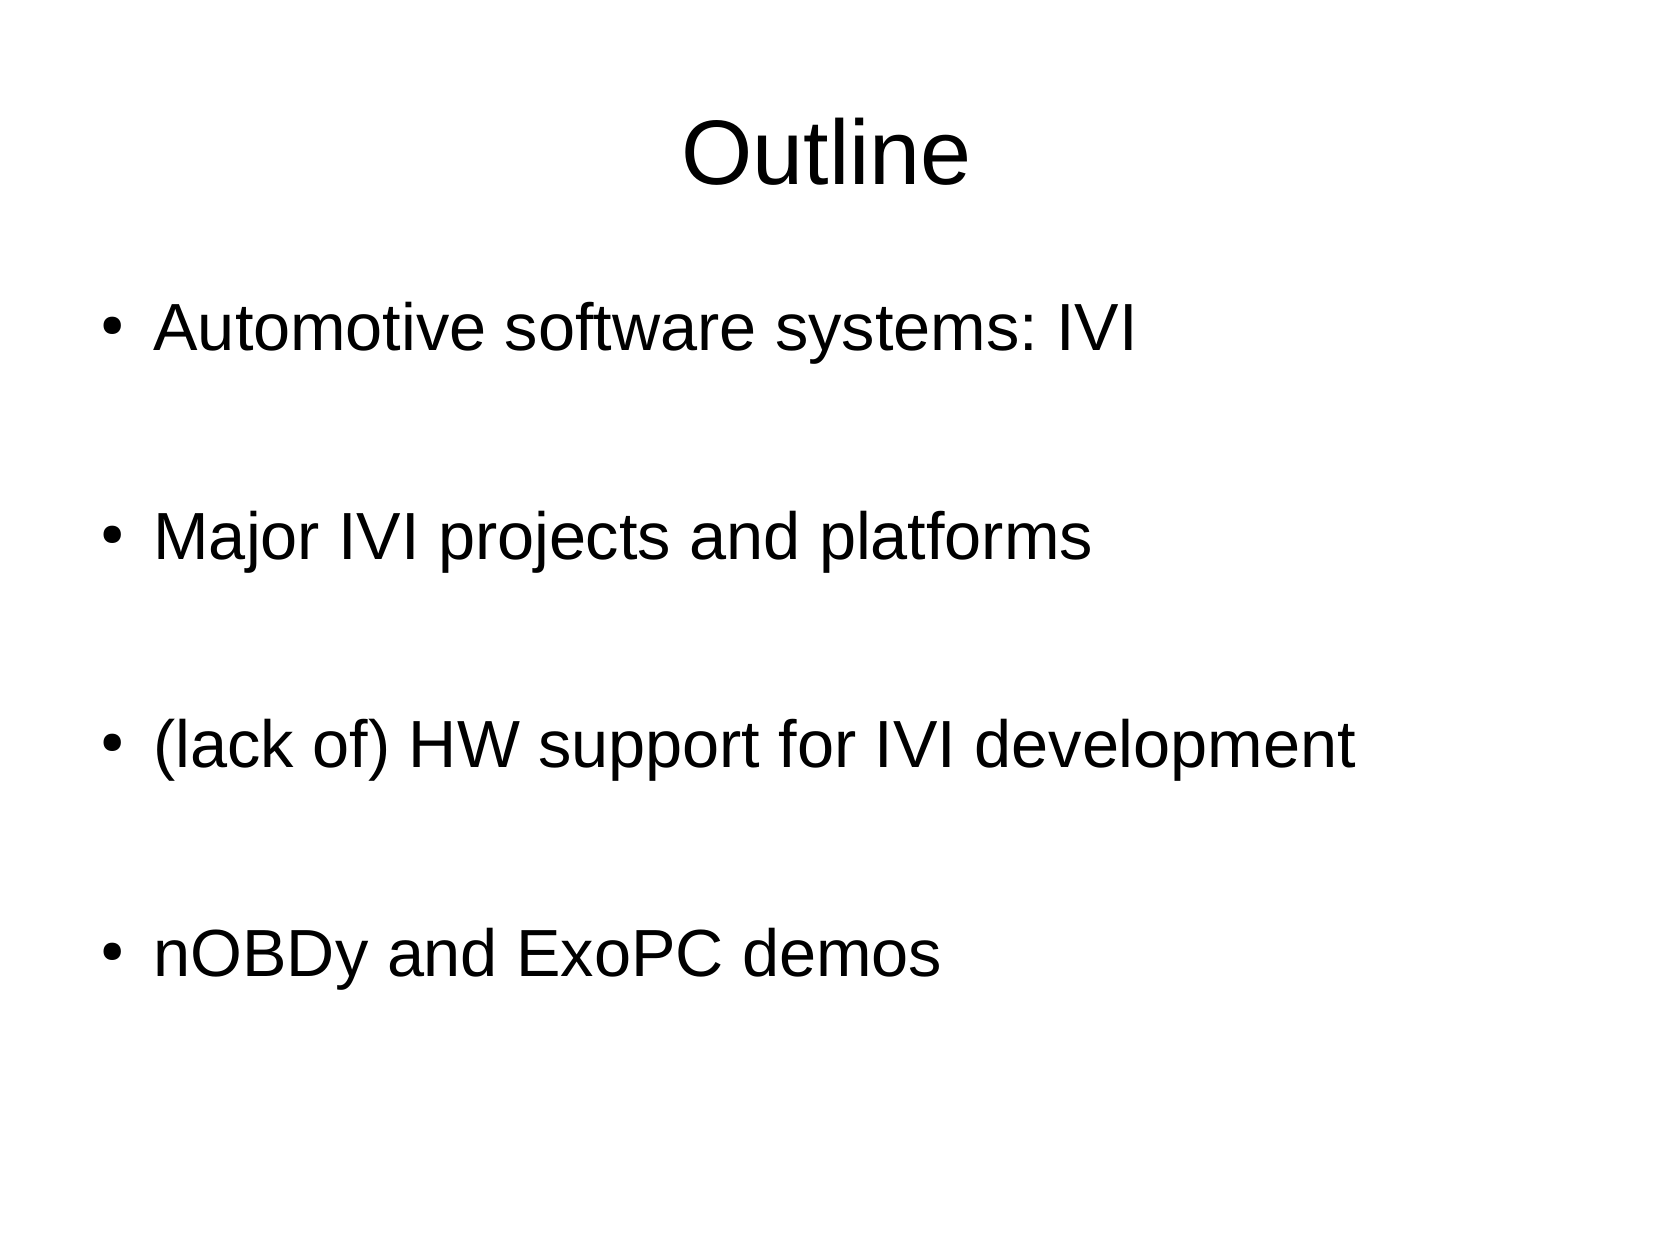

# Outline
Automotive software systems: IVI
Major IVI projects and platforms
(lack of) HW support for IVI development
nOBDy and ExoPC demos